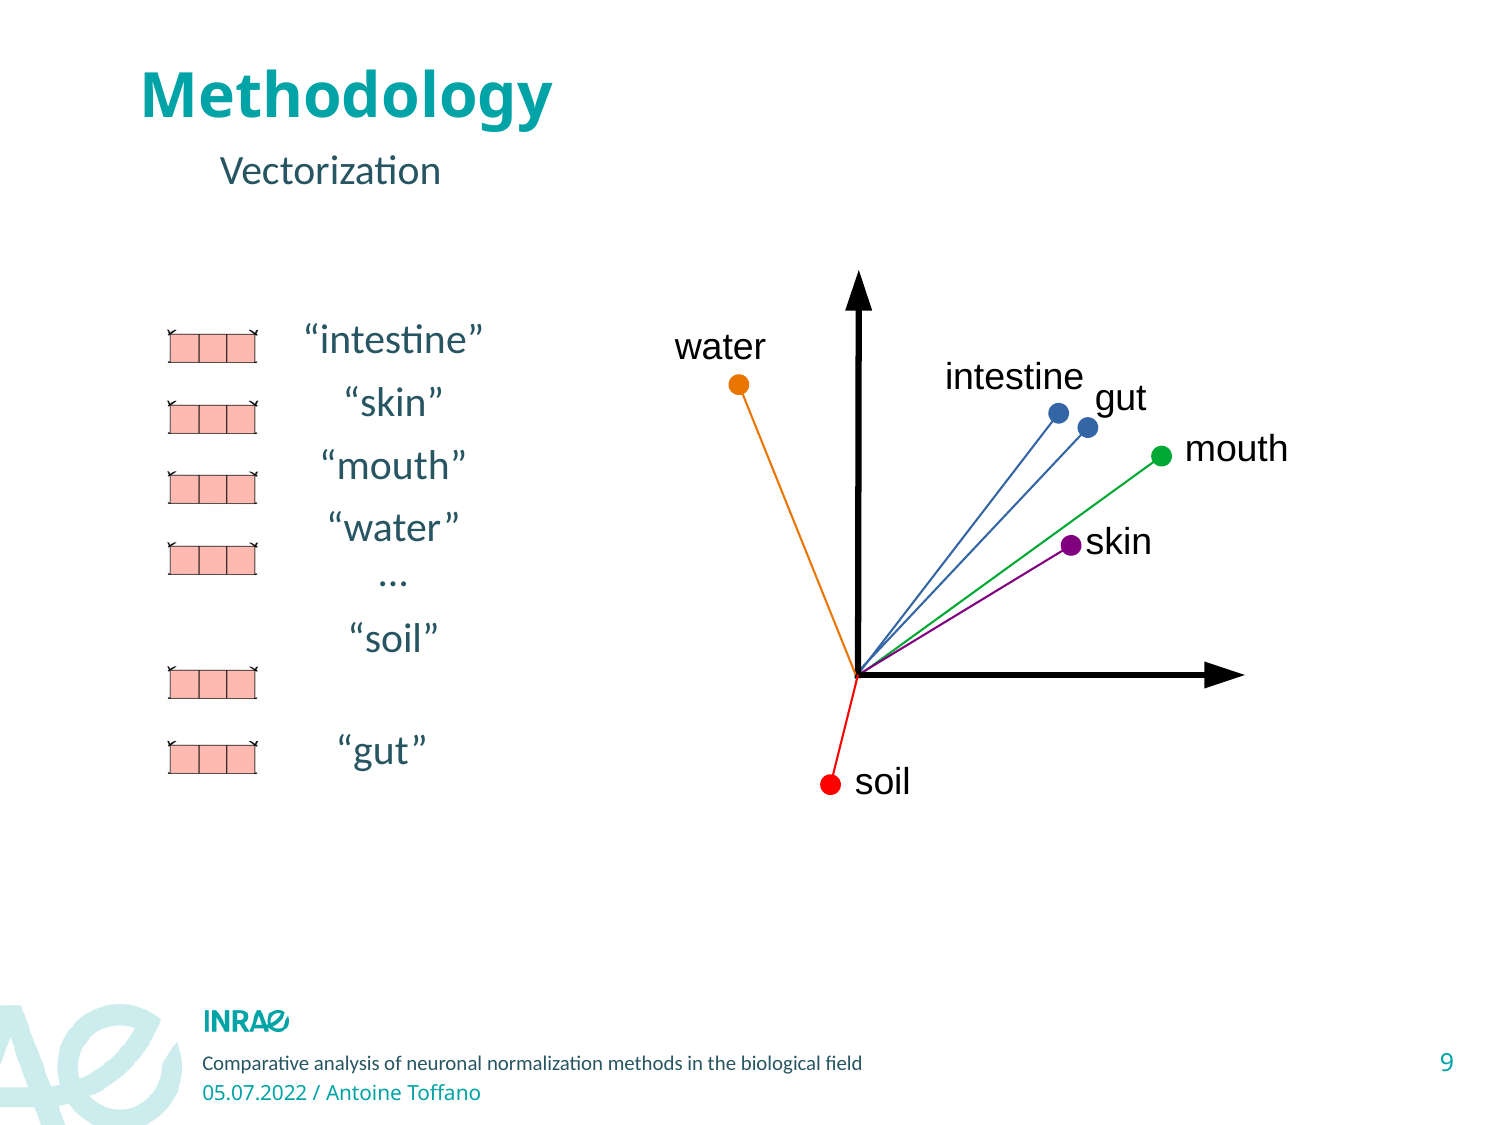

Methodology
Vectorization
“intestine”
“skin”
“mouth”
“water”
…
“soil”
water
intestine
gut
mouth
skin
“gut”
soil